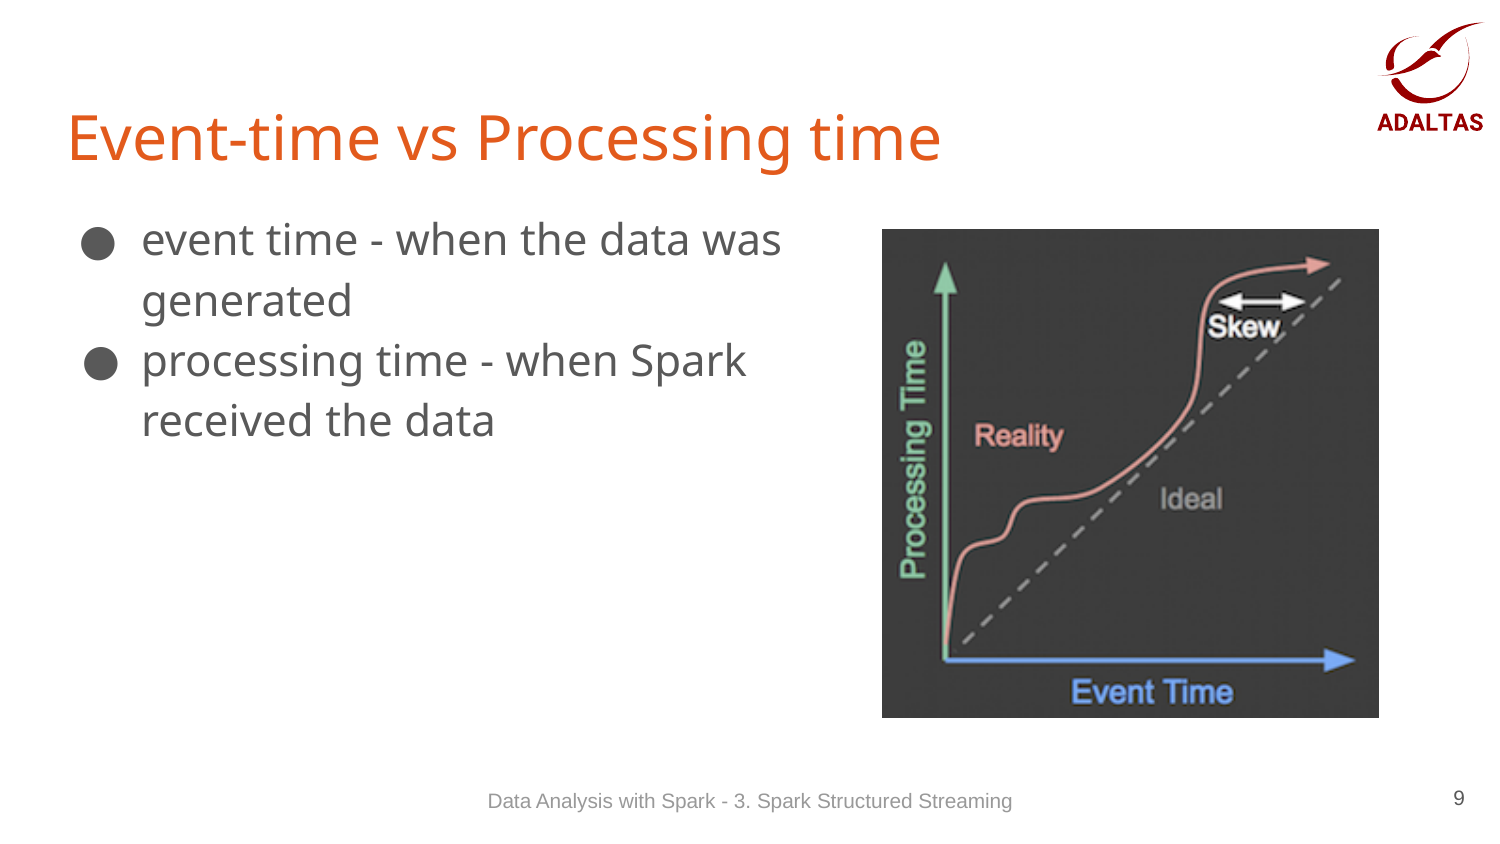

Event-time vs Processing time
# event time - when the data was generated
processing time - when Spark received the data
Data Analysis with Spark - 3. Spark Structured Streaming